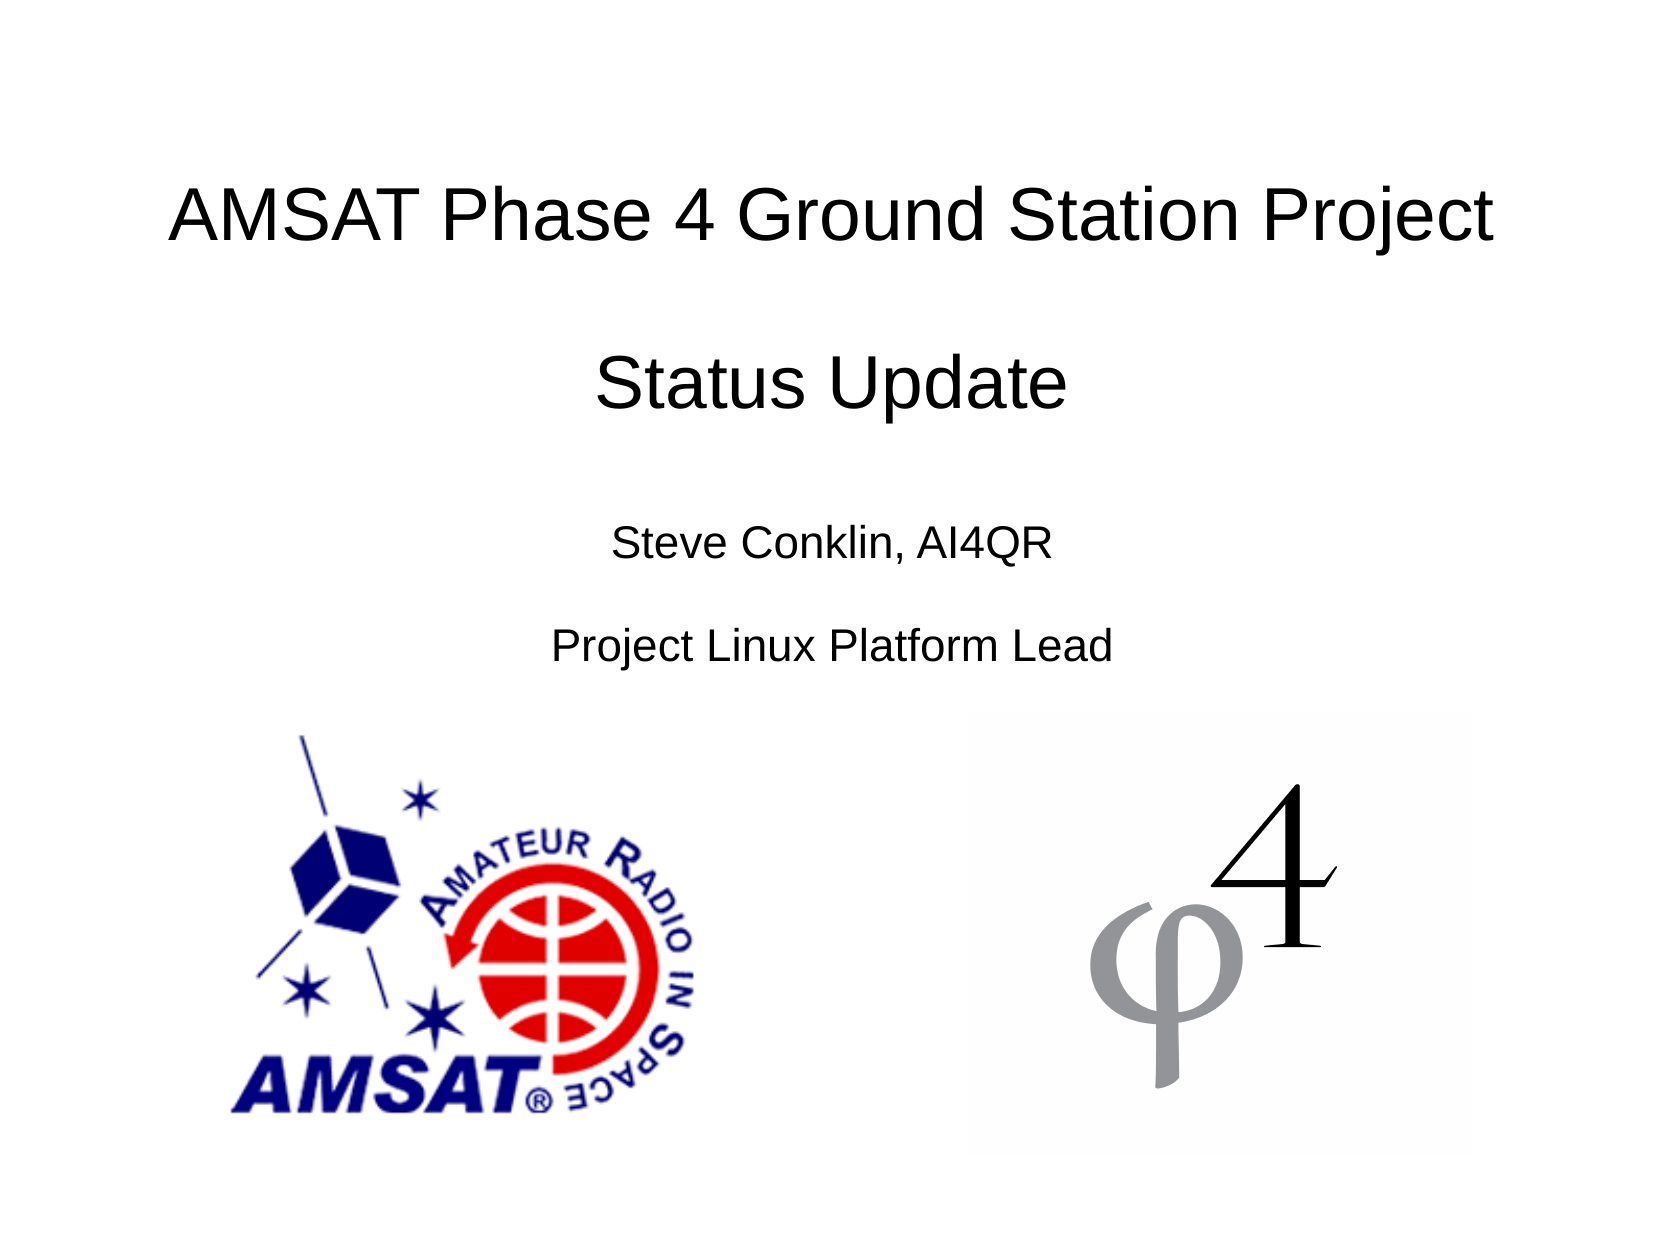

AMSAT Phase 4 Ground Station Project
Status Update
Steve Conklin, AI4QR
Project Linux Platform Lead